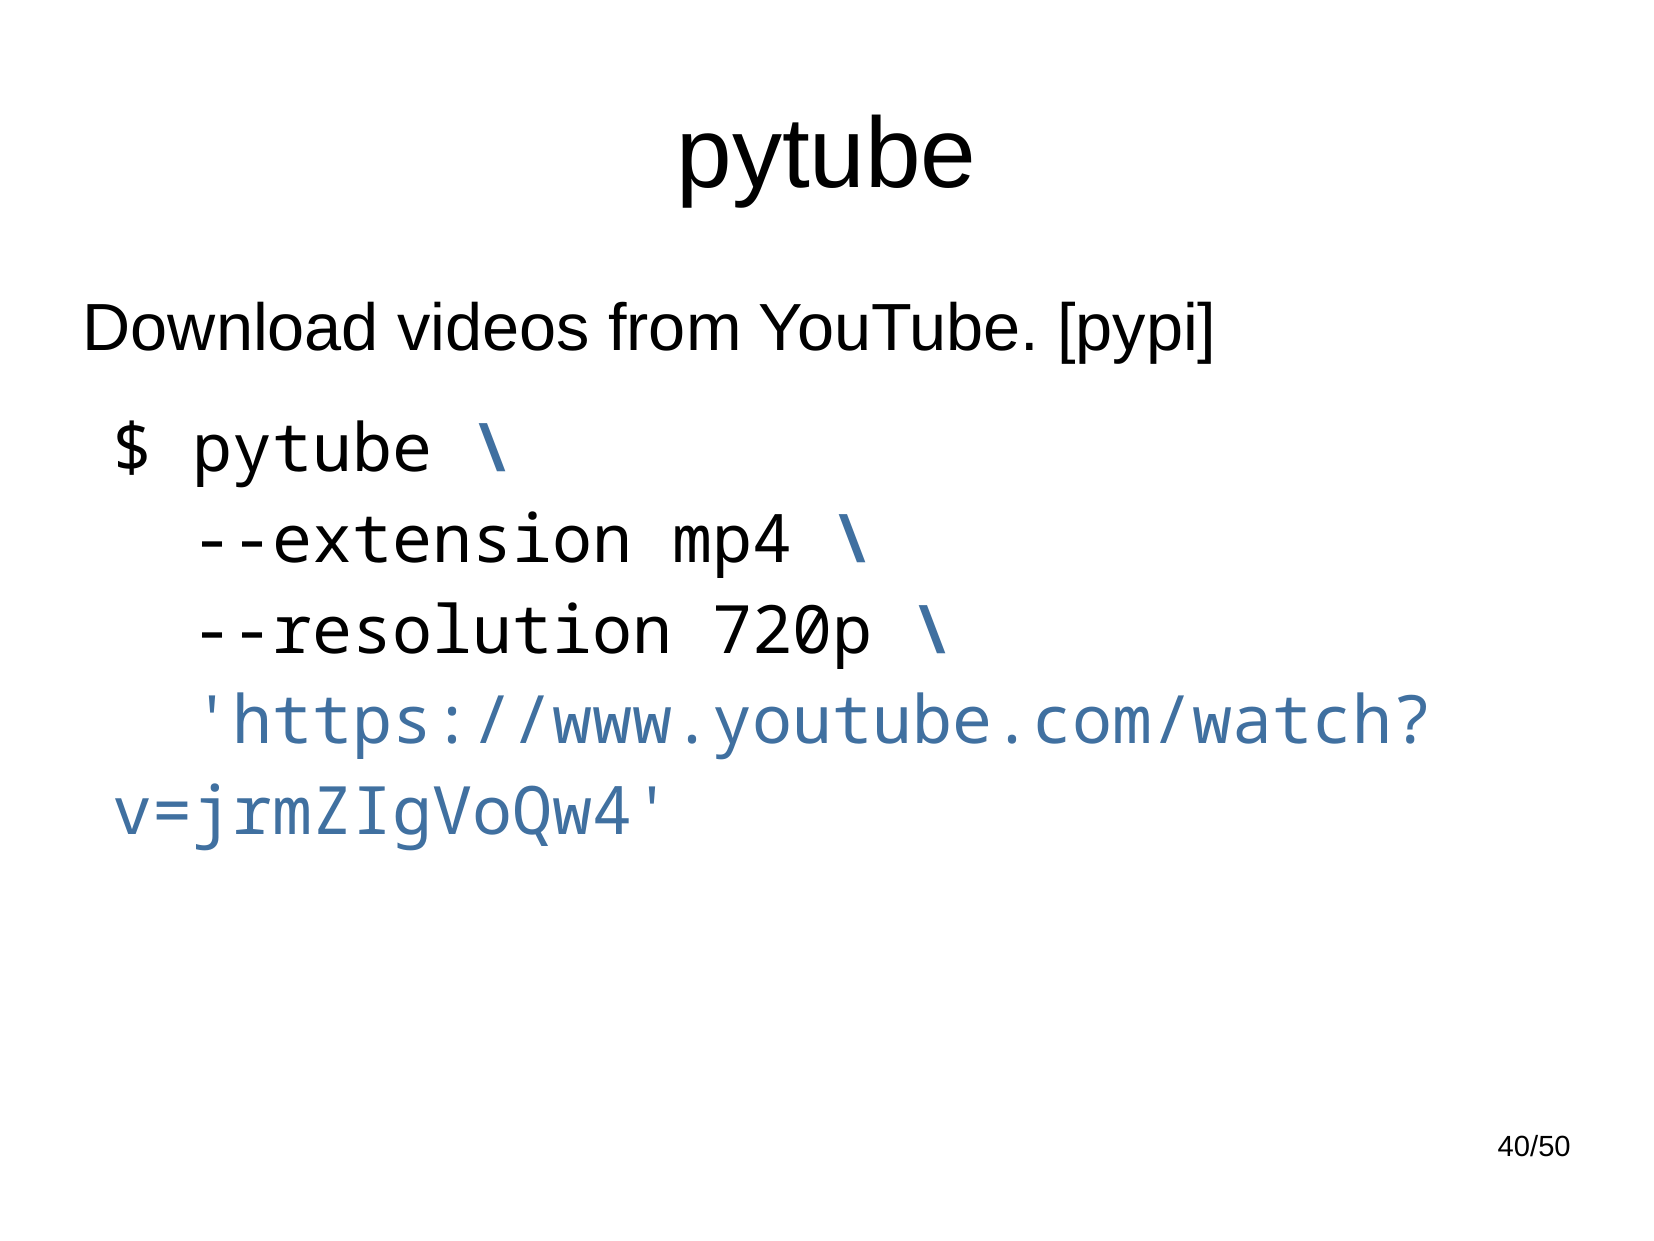

# pytube
Download videos from YouTube. [pypi]
$ pytube \
 --extension mp4 \
 --resolution 720p \
 'https://www.youtube.com/watch?v=jrmZIgVoQw4'
40